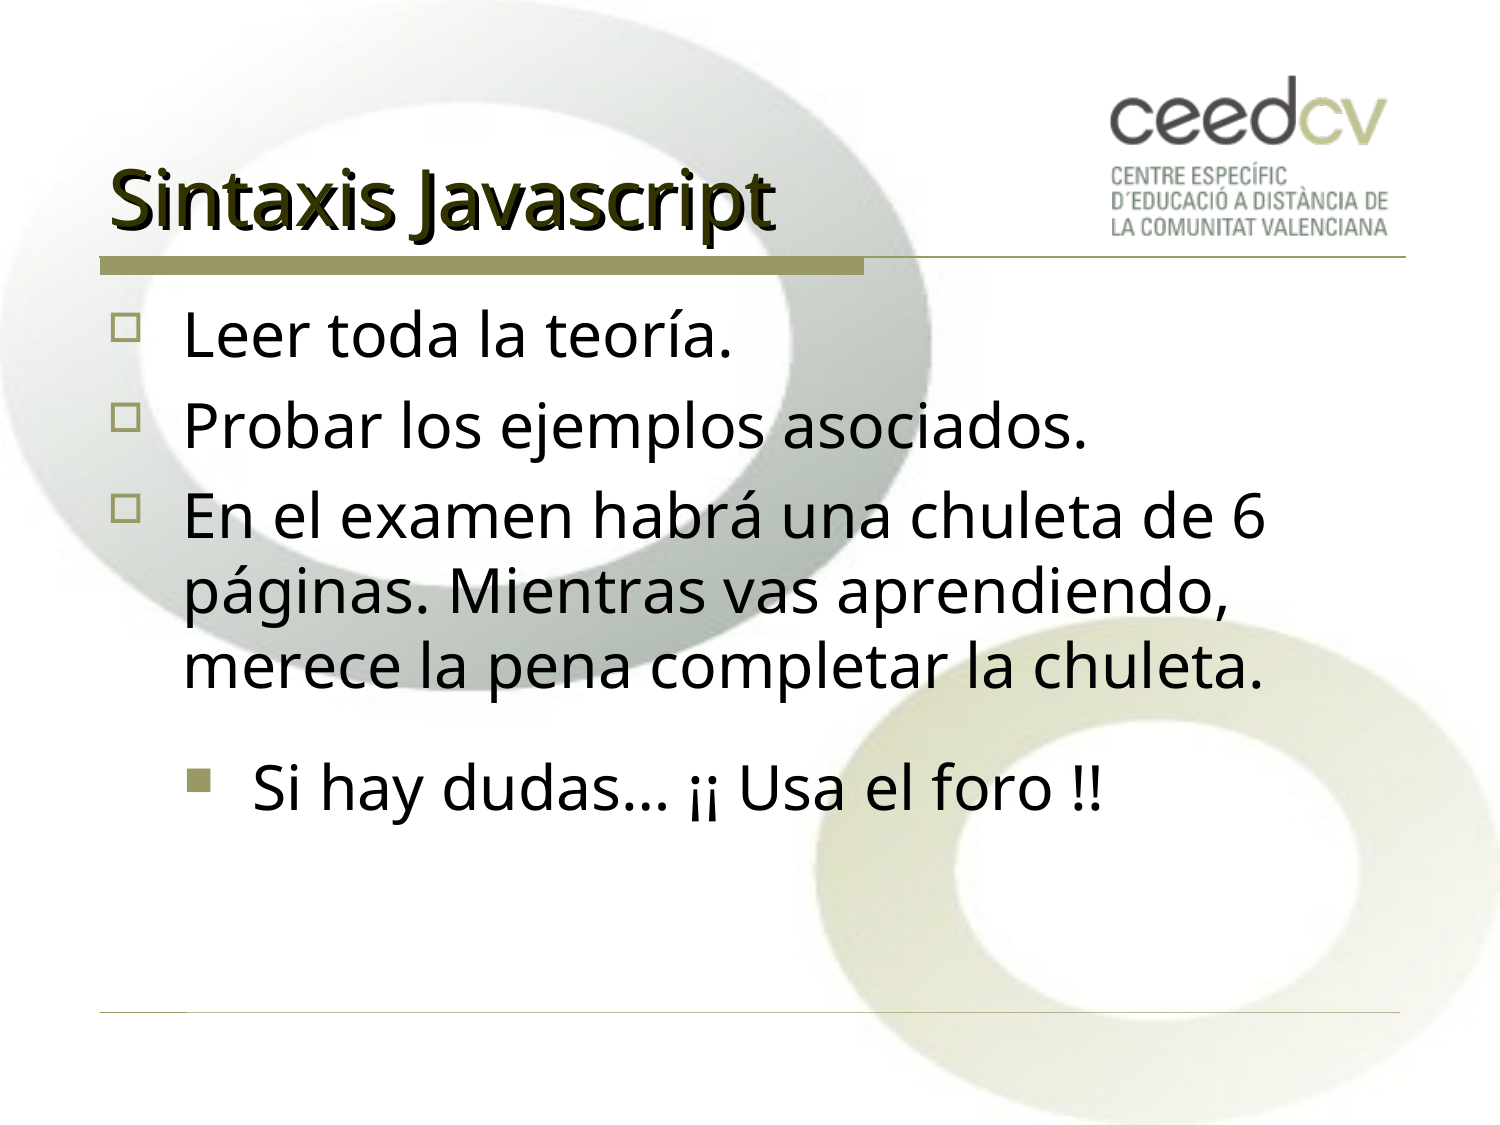

# Sintaxis Javascript
Leer toda la teoría.
Probar los ejemplos asociados.
En el examen habrá una chuleta de 6 páginas. Mientras vas aprendiendo, merece la pena completar la chuleta.
Si hay dudas… ¡¡ Usa el foro !!